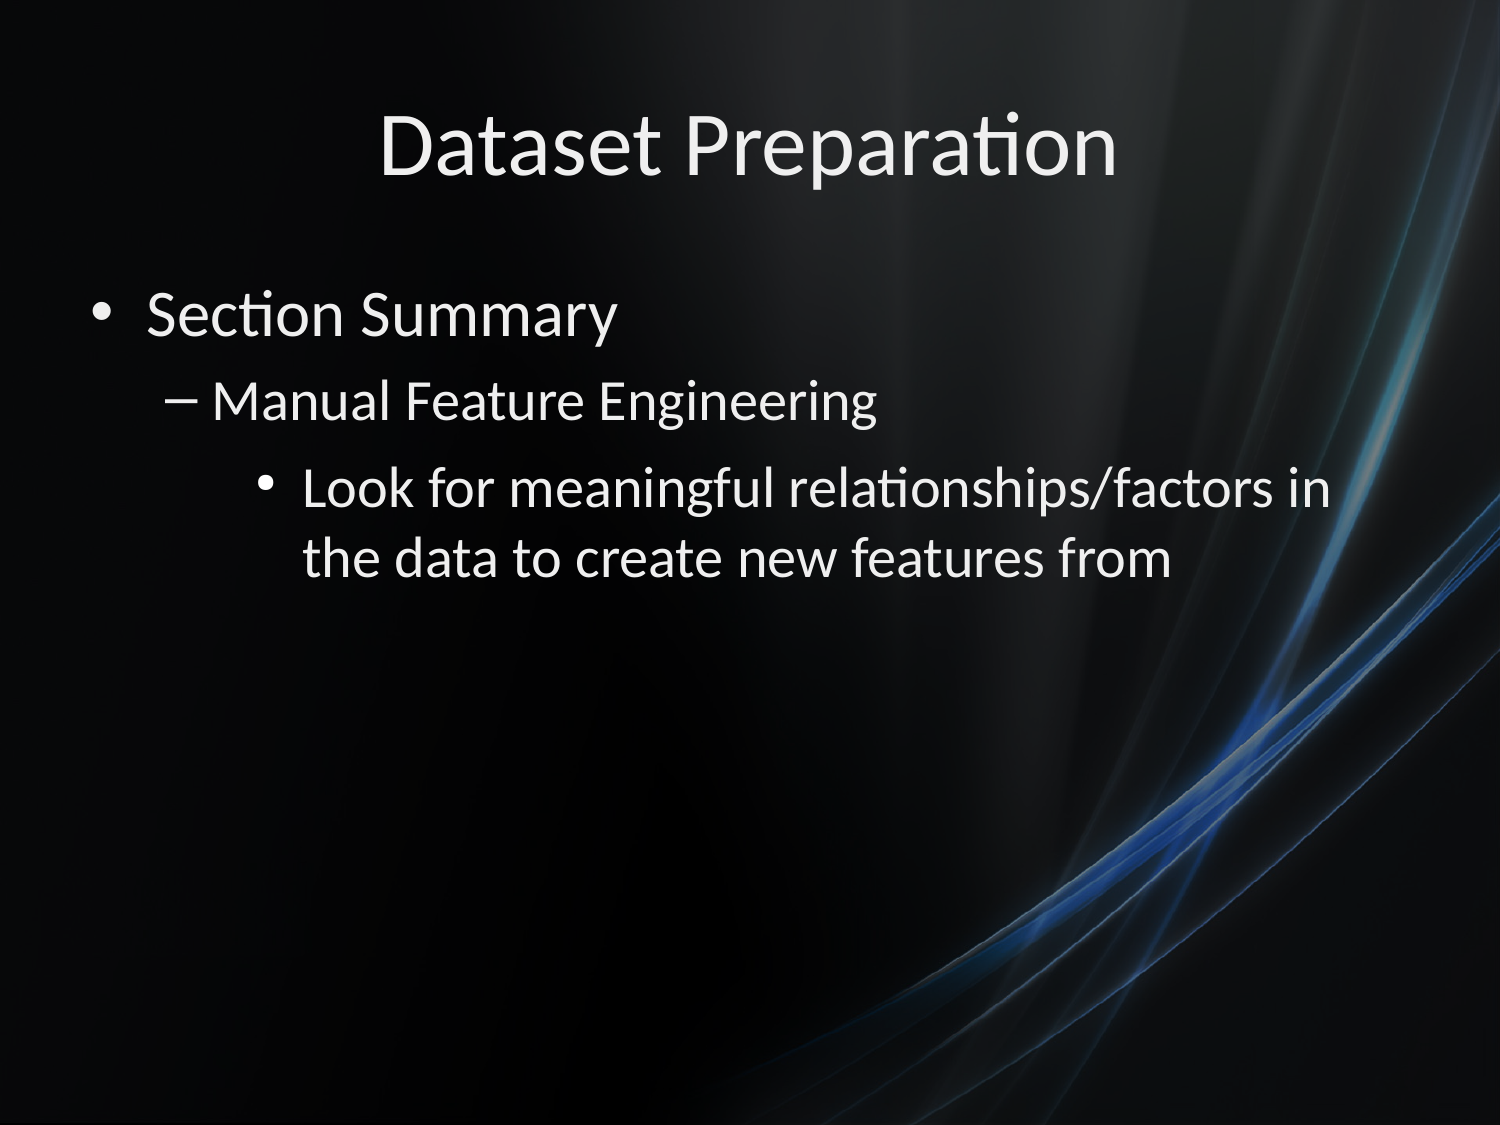

# Dataset Preparation
Section Summary
Manual Feature Engineering
Look for meaningful relationships/factors in the data to create new features from